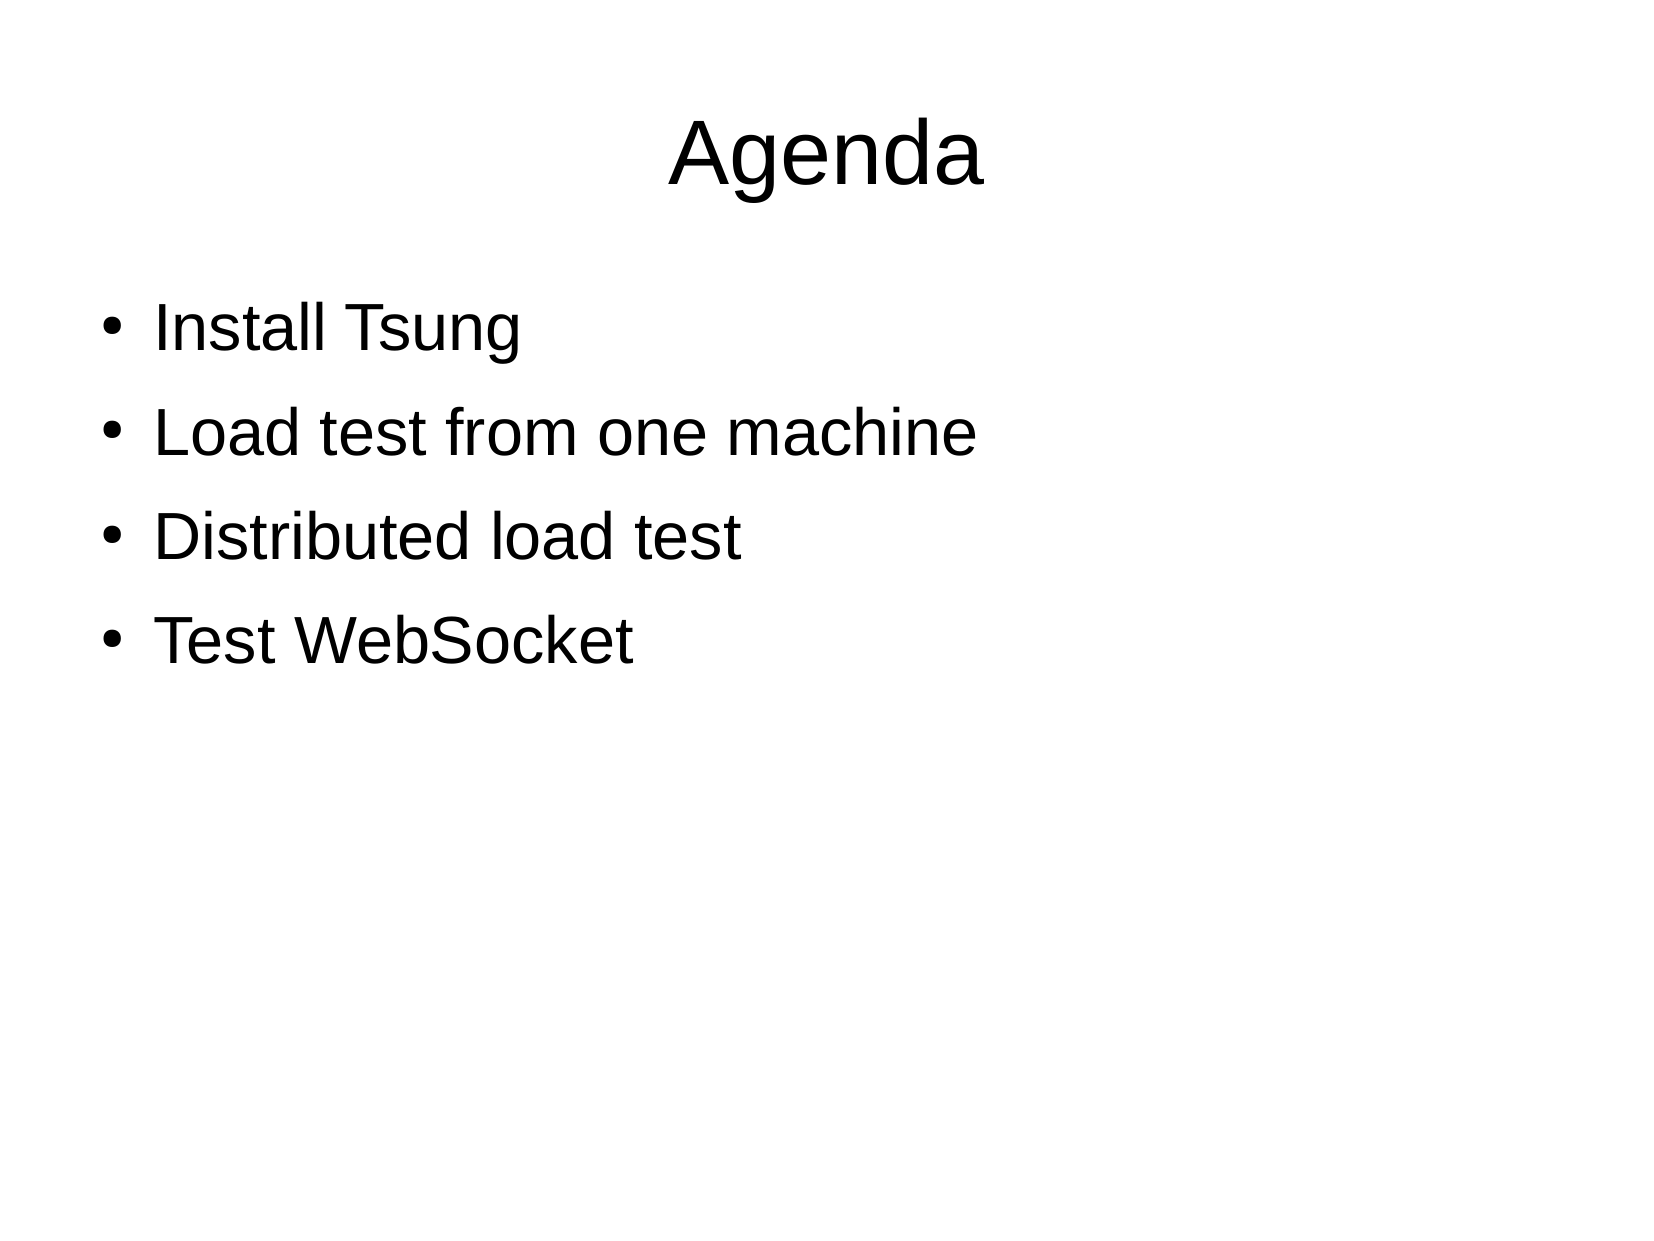

# Agenda
Install Tsung
Load test from one machine
Distributed load test
Test WebSocket